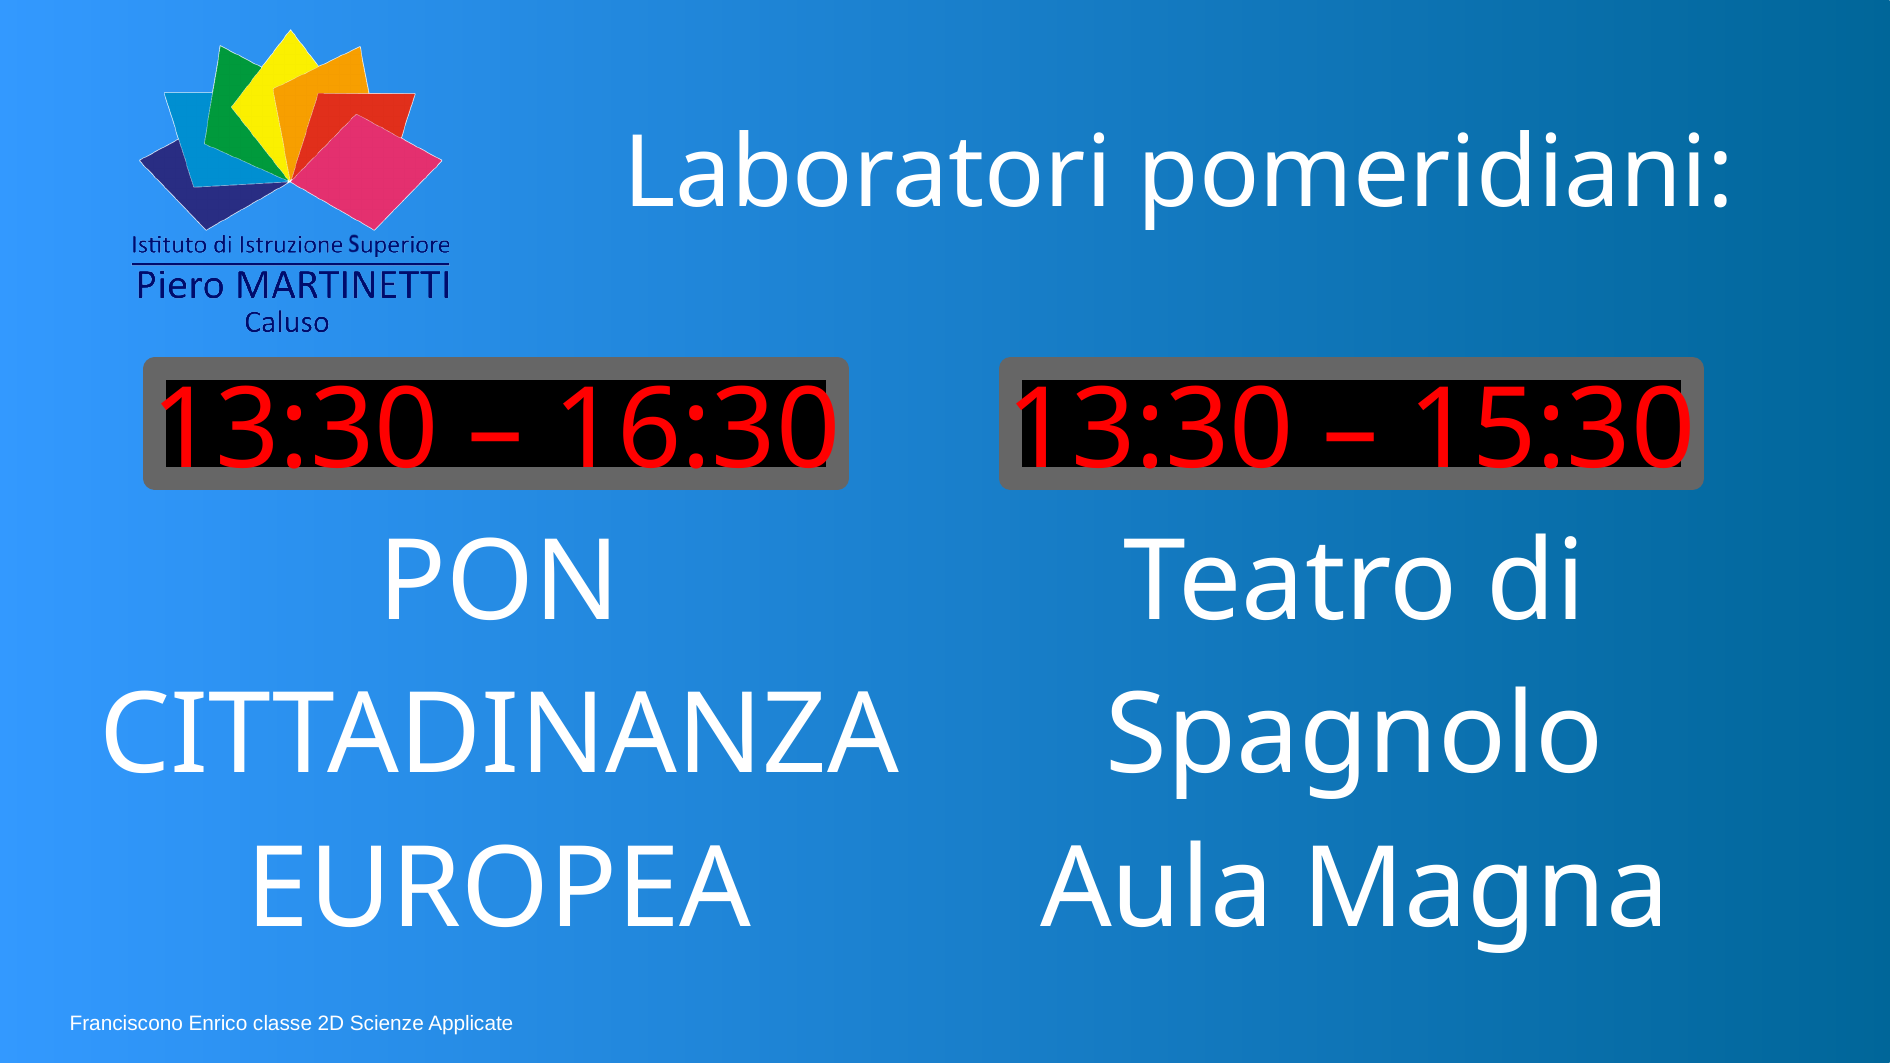

Laboratori pomeridiani:
13:30 – 16:30
13:30 – 15:30
PON
CITTADINANZA
EUROPEA
Teatro di
Spagnolo
Aula Magna
Franciscono Enrico classe 2D Scienze Applicate